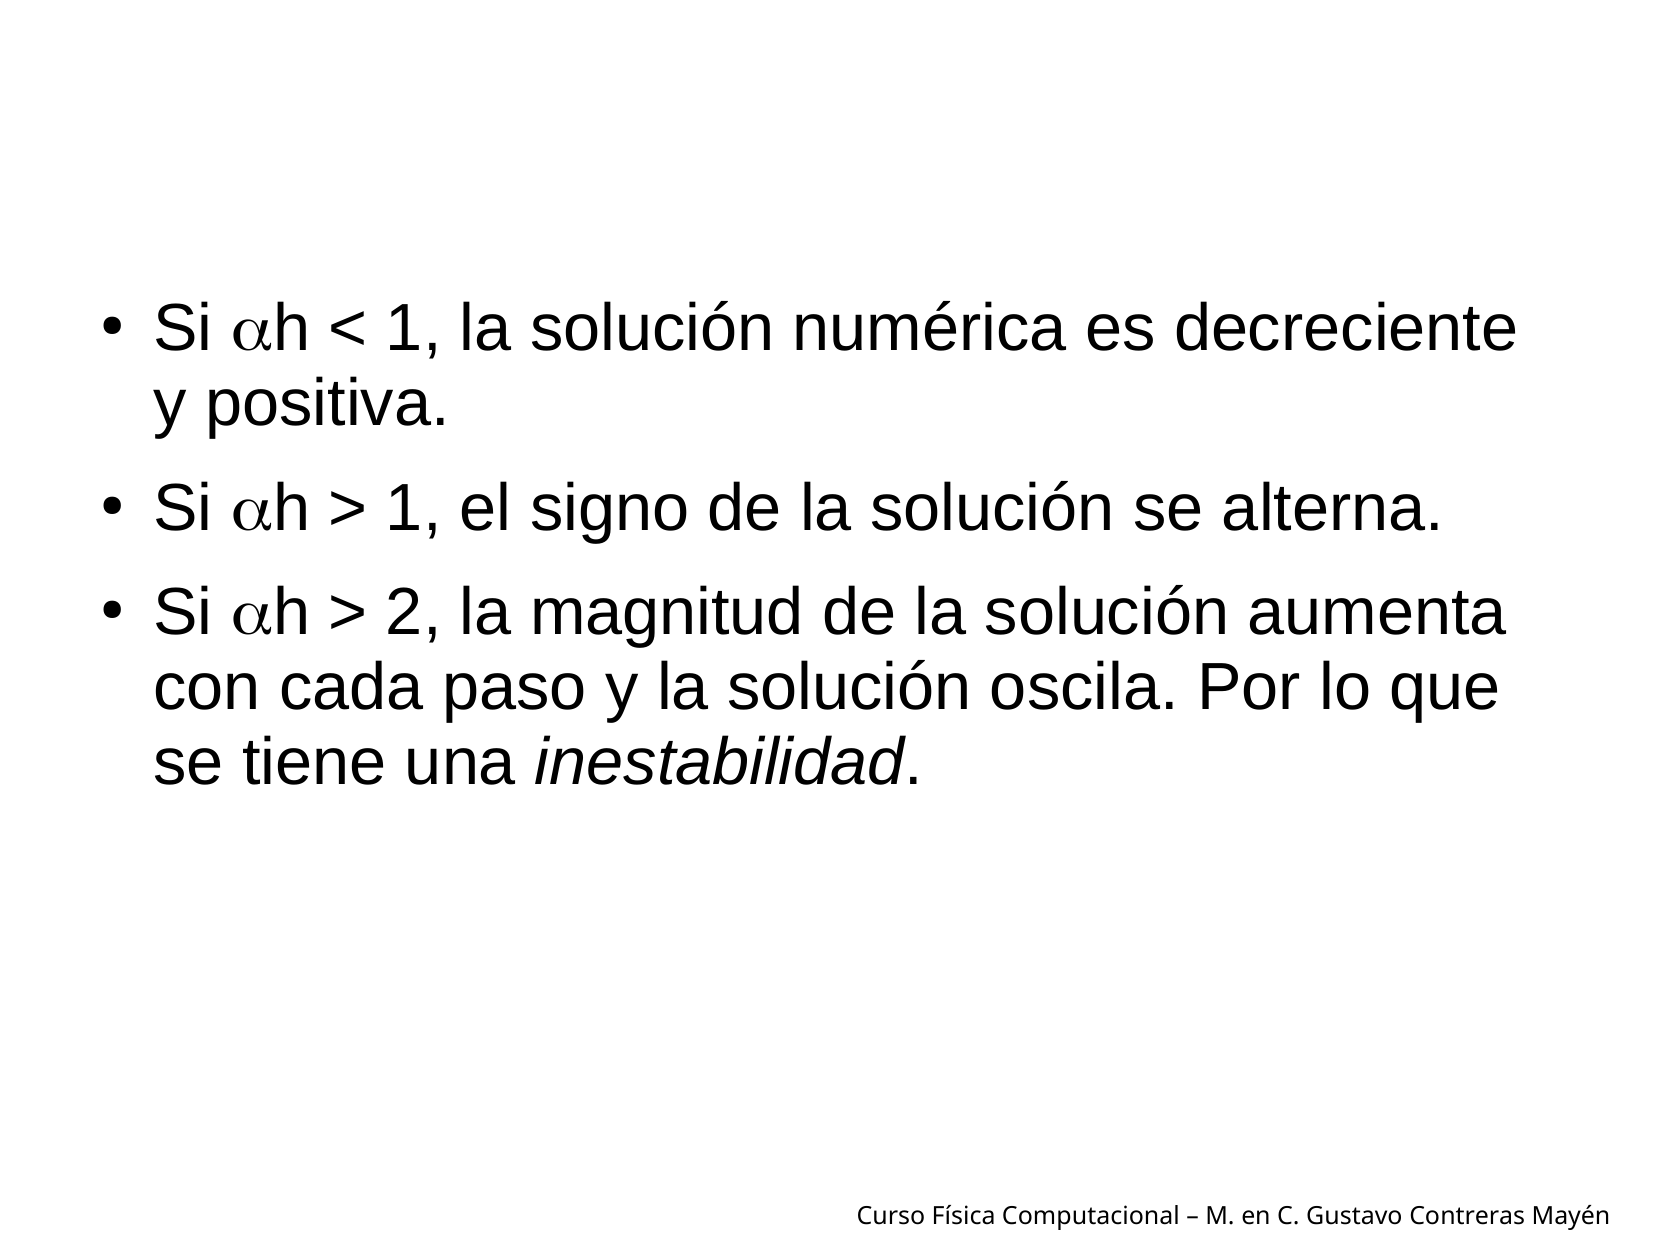

#
Si ah < 1, la solución numérica es decreciente y positiva.
Si ah > 1, el signo de la solución se alterna.
Si ah > 2, la magnitud de la solución aumenta con cada paso y la solución oscila. Por lo que se tiene una inestabilidad.